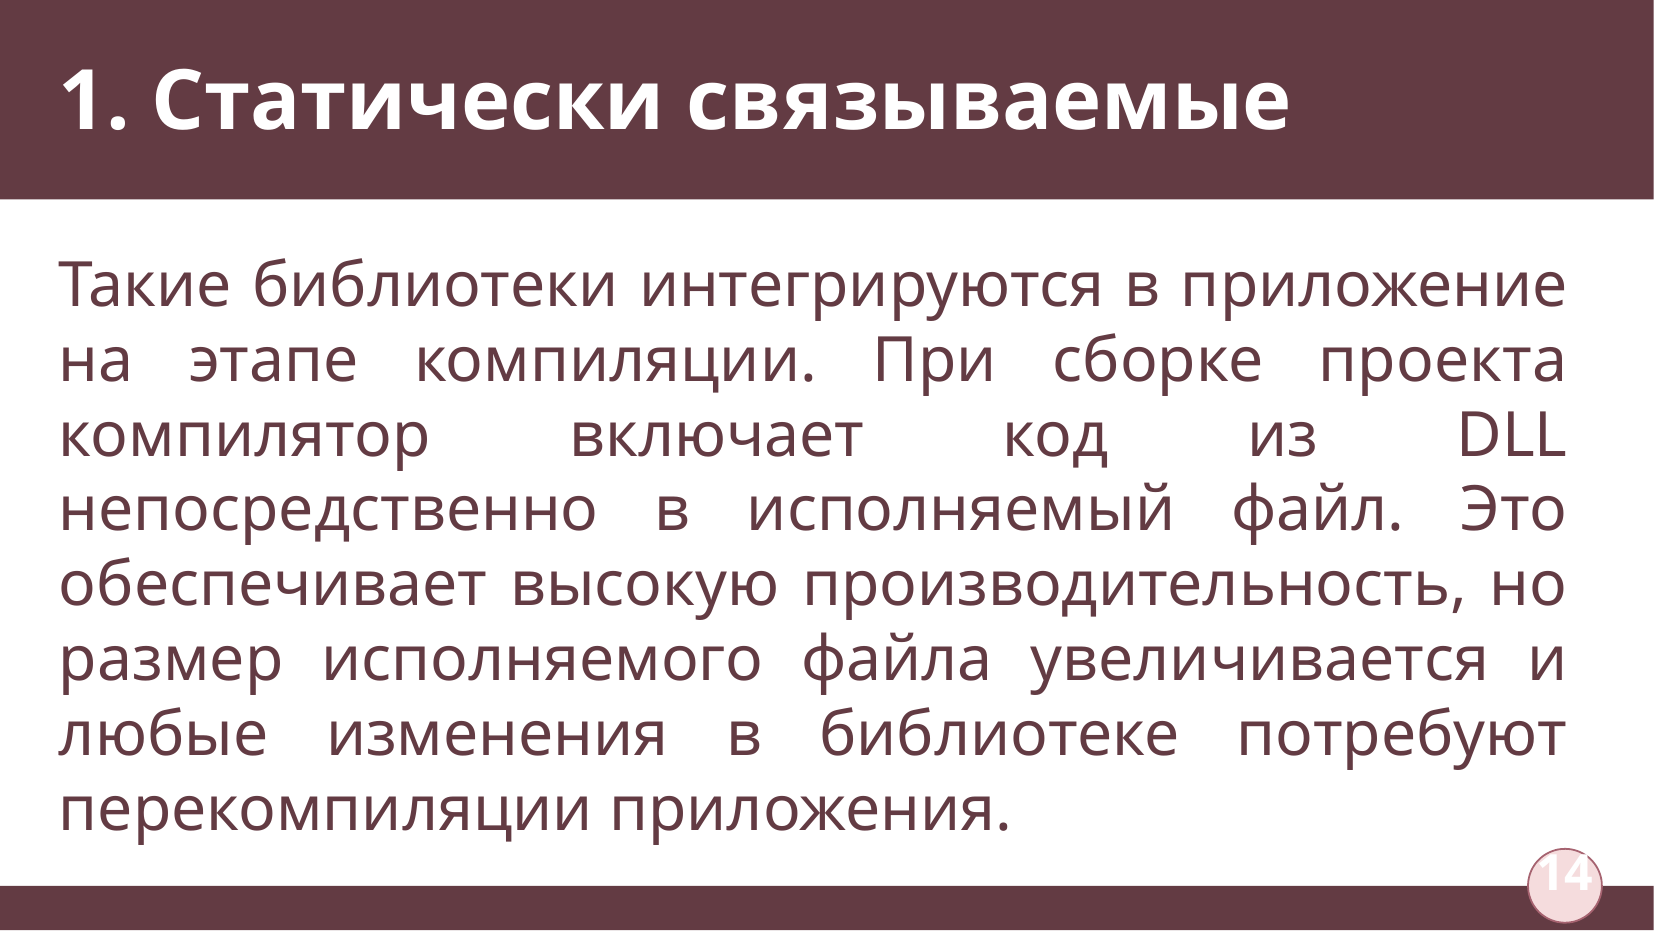

# 1. Статически связываемые
Такие библиотеки интегрируются в приложение на этапе компиляции. При сборке проекта компилятор включает код из DLL непосредственно в исполняемый файл. Это обеспечивает высокую производительность, но размер исполняемого файла увеличивается и любые изменения в библиотеке потребуют перекомпиляции приложения.